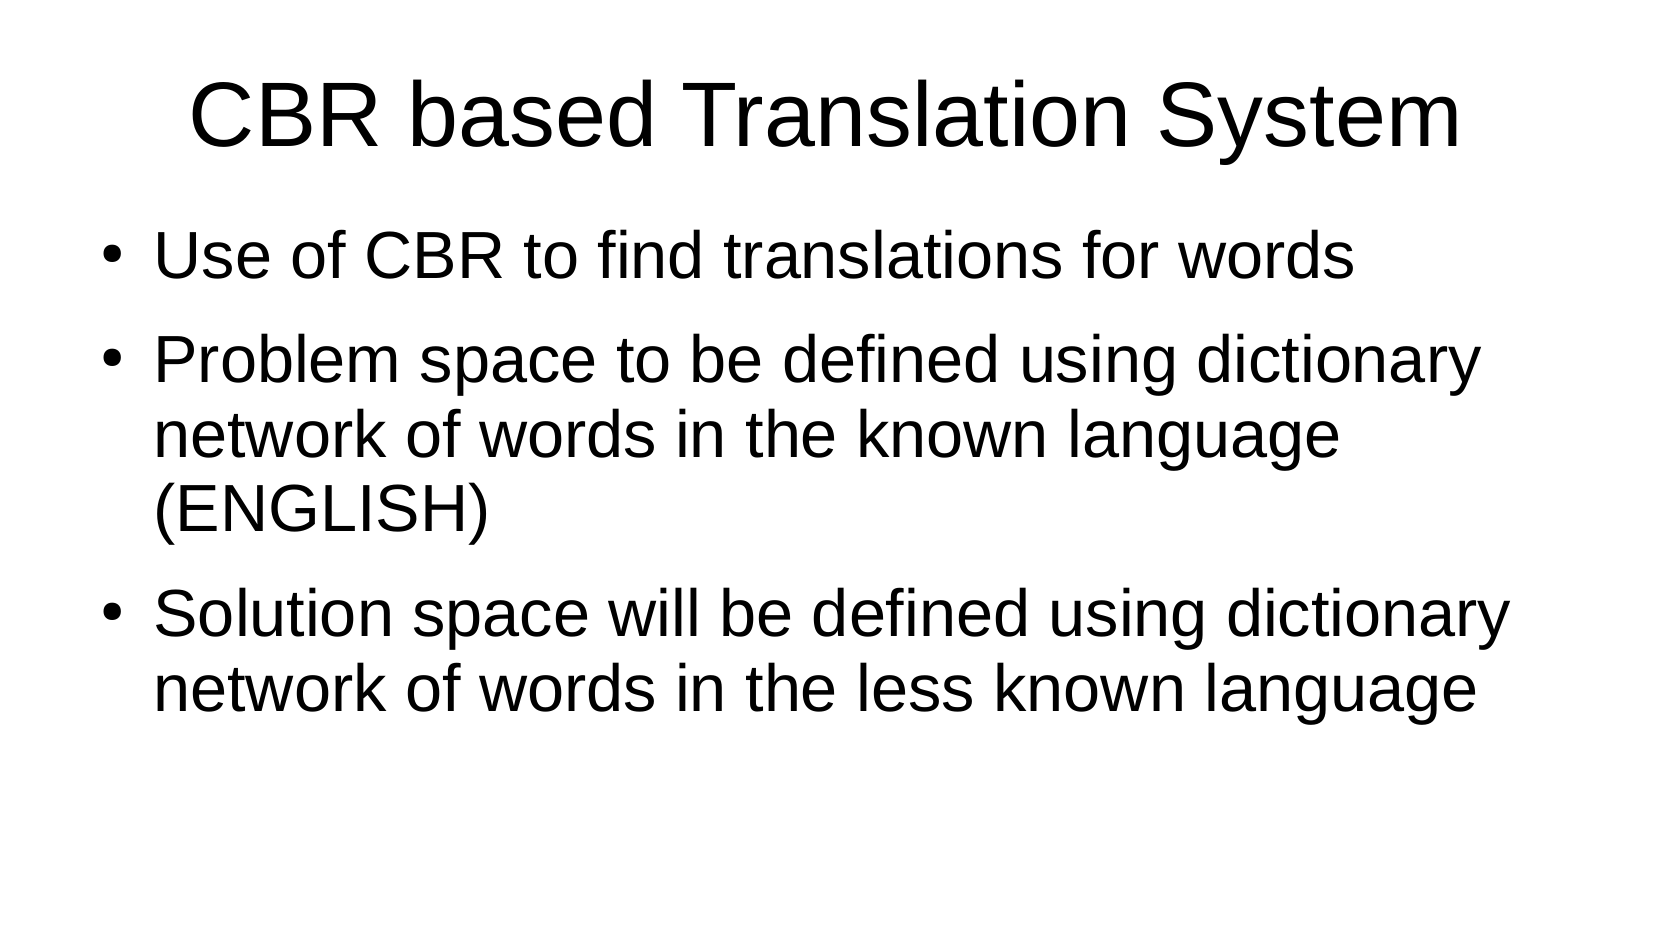

# CBR based Translation System
Use of CBR to find translations for words
Problem space to be defined using dictionary network of words in the known language (ENGLISH)
Solution space will be defined using dictionary network of words in the less known language